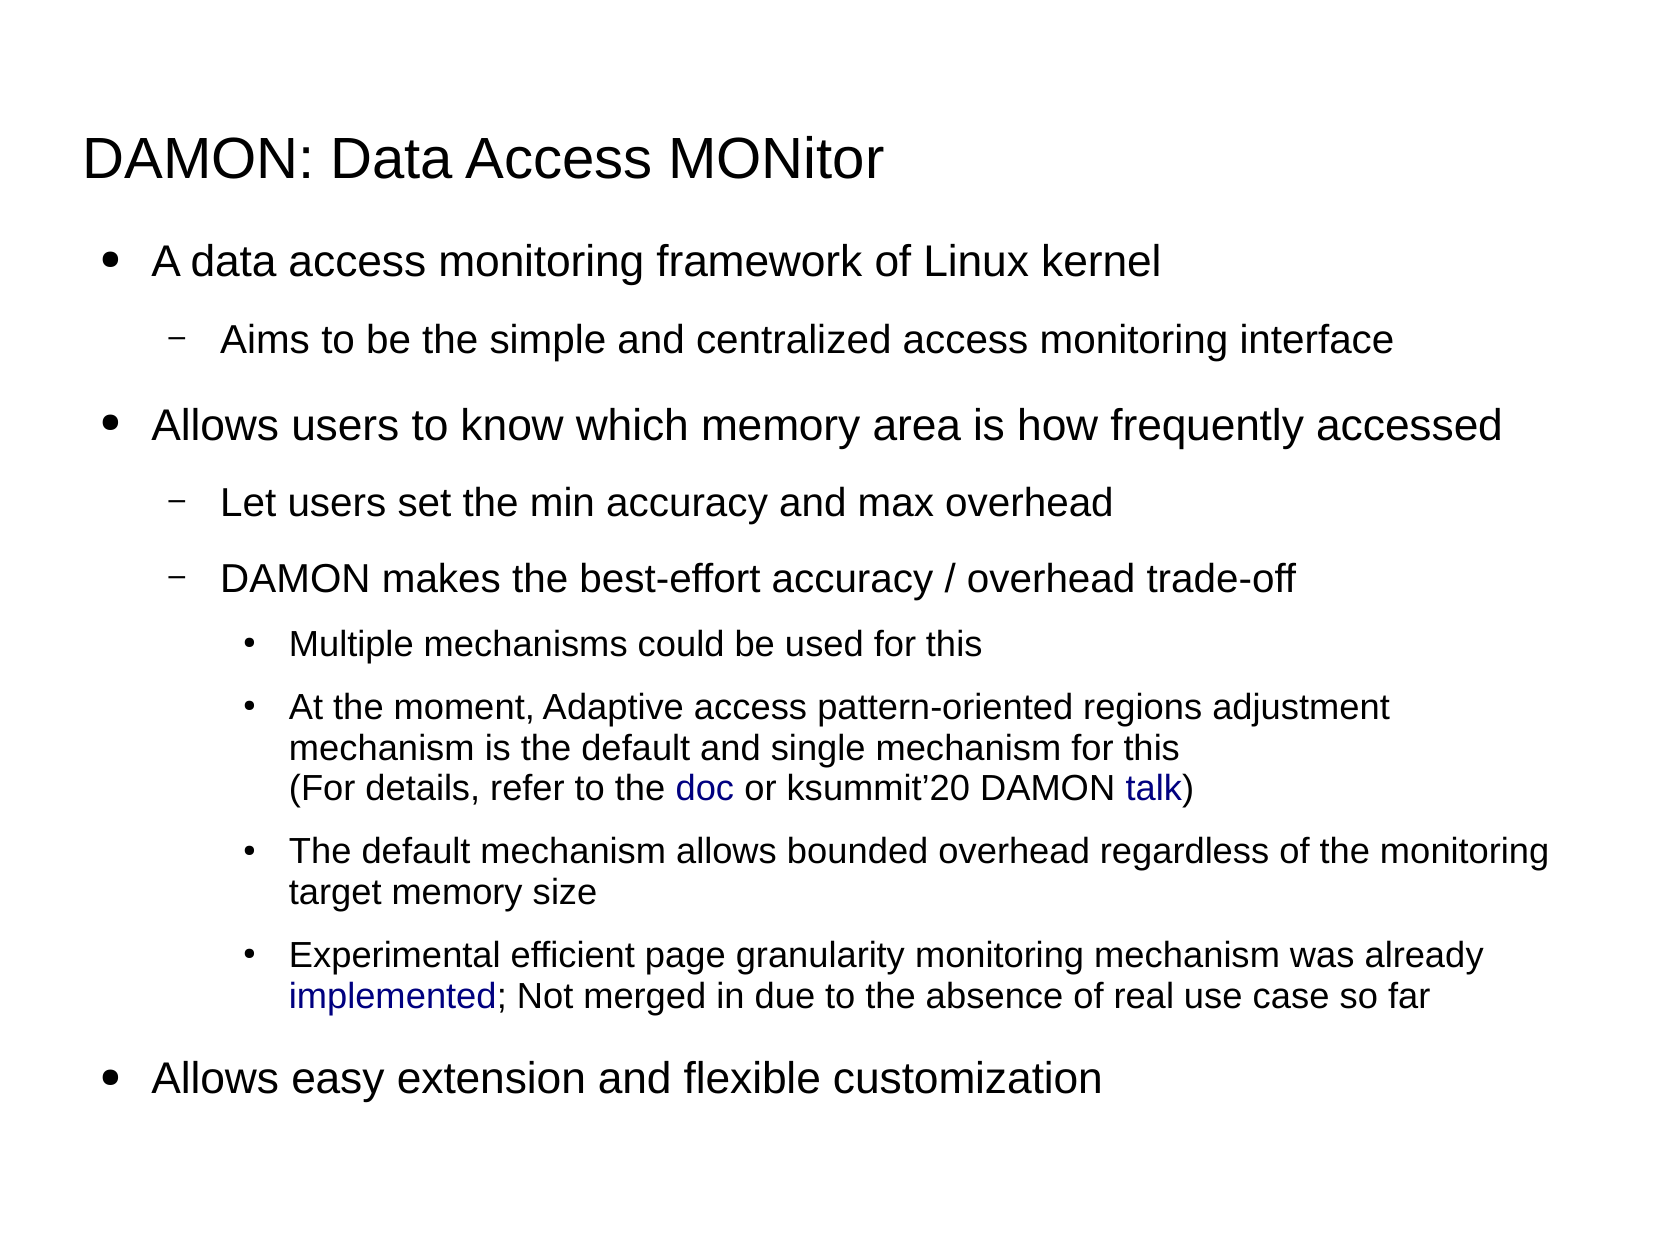

# DAMON: Data Access MONitor
A data access monitoring framework of Linux kernel
Aims to be the simple and centralized access monitoring interface
Allows users to know which memory area is how frequently accessed
Let users set the min accuracy and max overhead
DAMON makes the best-effort accuracy / overhead trade-off
Multiple mechanisms could be used for this
At the moment, Adaptive access pattern-oriented regions adjustment mechanism is the default and single mechanism for this
(For details, refer to the doc or ksummit’20 DAMON talk)
The default mechanism allows bounded overhead regardless of the monitoring target memory size
Experimental efficient page granularity monitoring mechanism was already implemented; Not merged in due to the absence of real use case so far
Allows easy extension and flexible customization